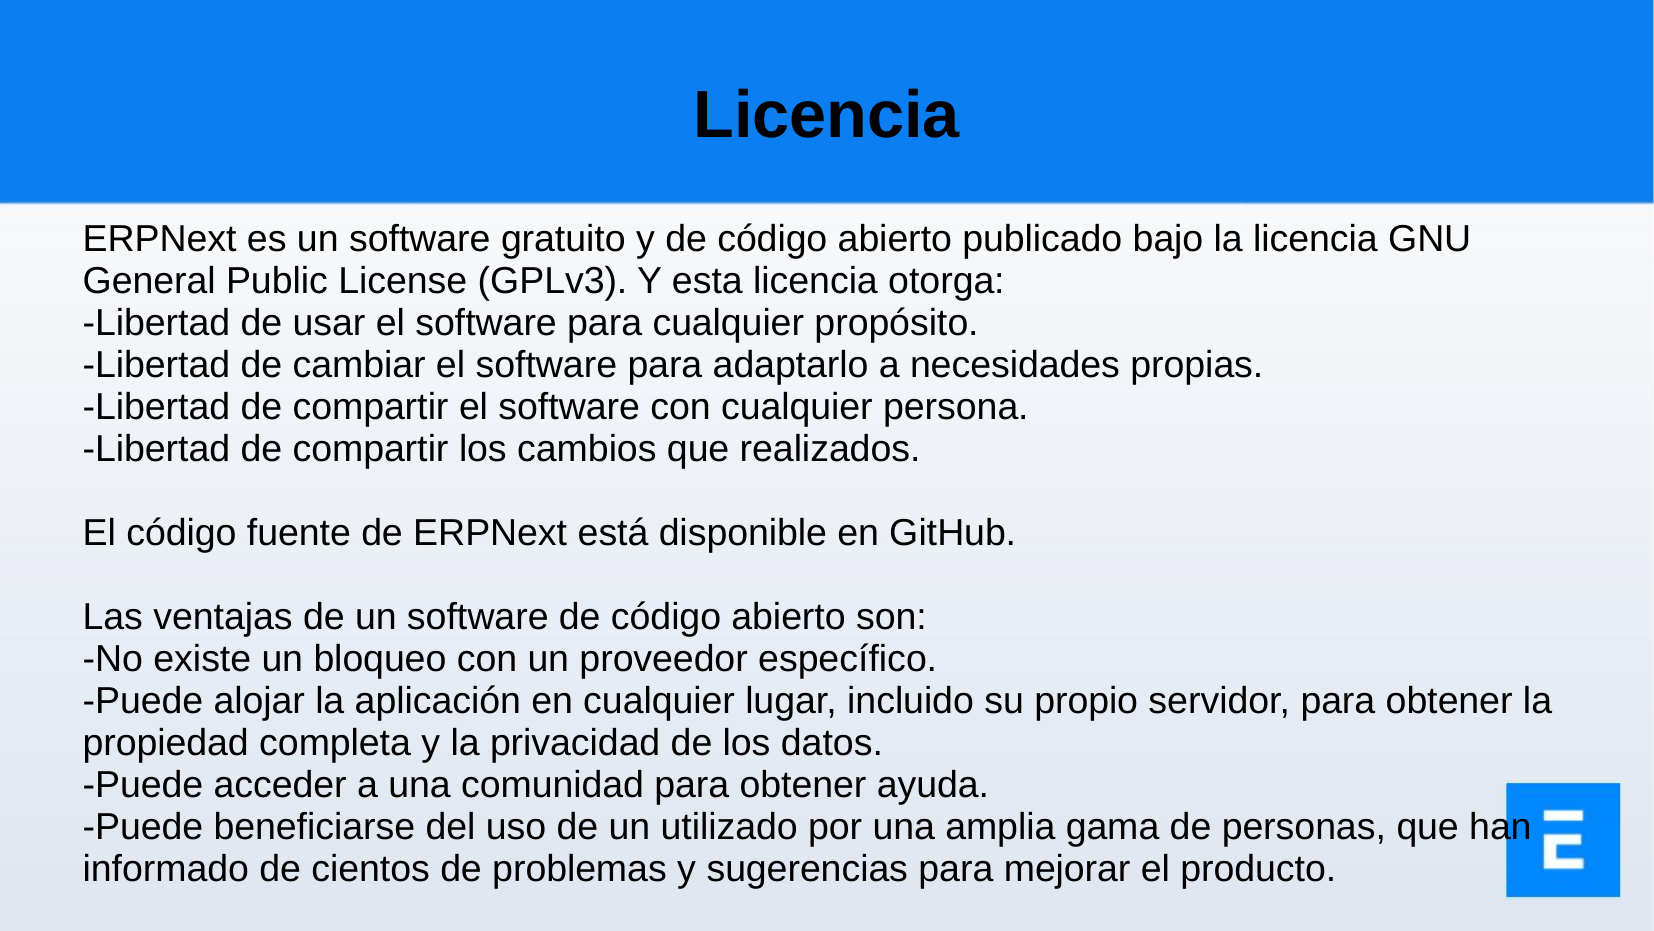

# Licencia
ERPNext es un software gratuito y de código abierto publicado bajo la licencia GNU General Public License (GPLv3). Y esta licencia otorga:
-Libertad de usar el software para cualquier propósito.
-Libertad de cambiar el software para adaptarlo a necesidades propias.
-Libertad de compartir el software con cualquier persona.
-Libertad de compartir los cambios que realizados.
El código fuente de ERPNext está disponible en GitHub.
Las ventajas de un software de código abierto son:
-No existe un bloqueo con un proveedor específico.
-Puede alojar la aplicación en cualquier lugar, incluido su propio servidor, para obtener la propiedad completa y la privacidad de los datos.
-Puede acceder a una comunidad para obtener ayuda.
-Puede beneficiarse del uso de un utilizado por una amplia gama de personas, que han informado de cientos de problemas y sugerencias para mejorar el producto.